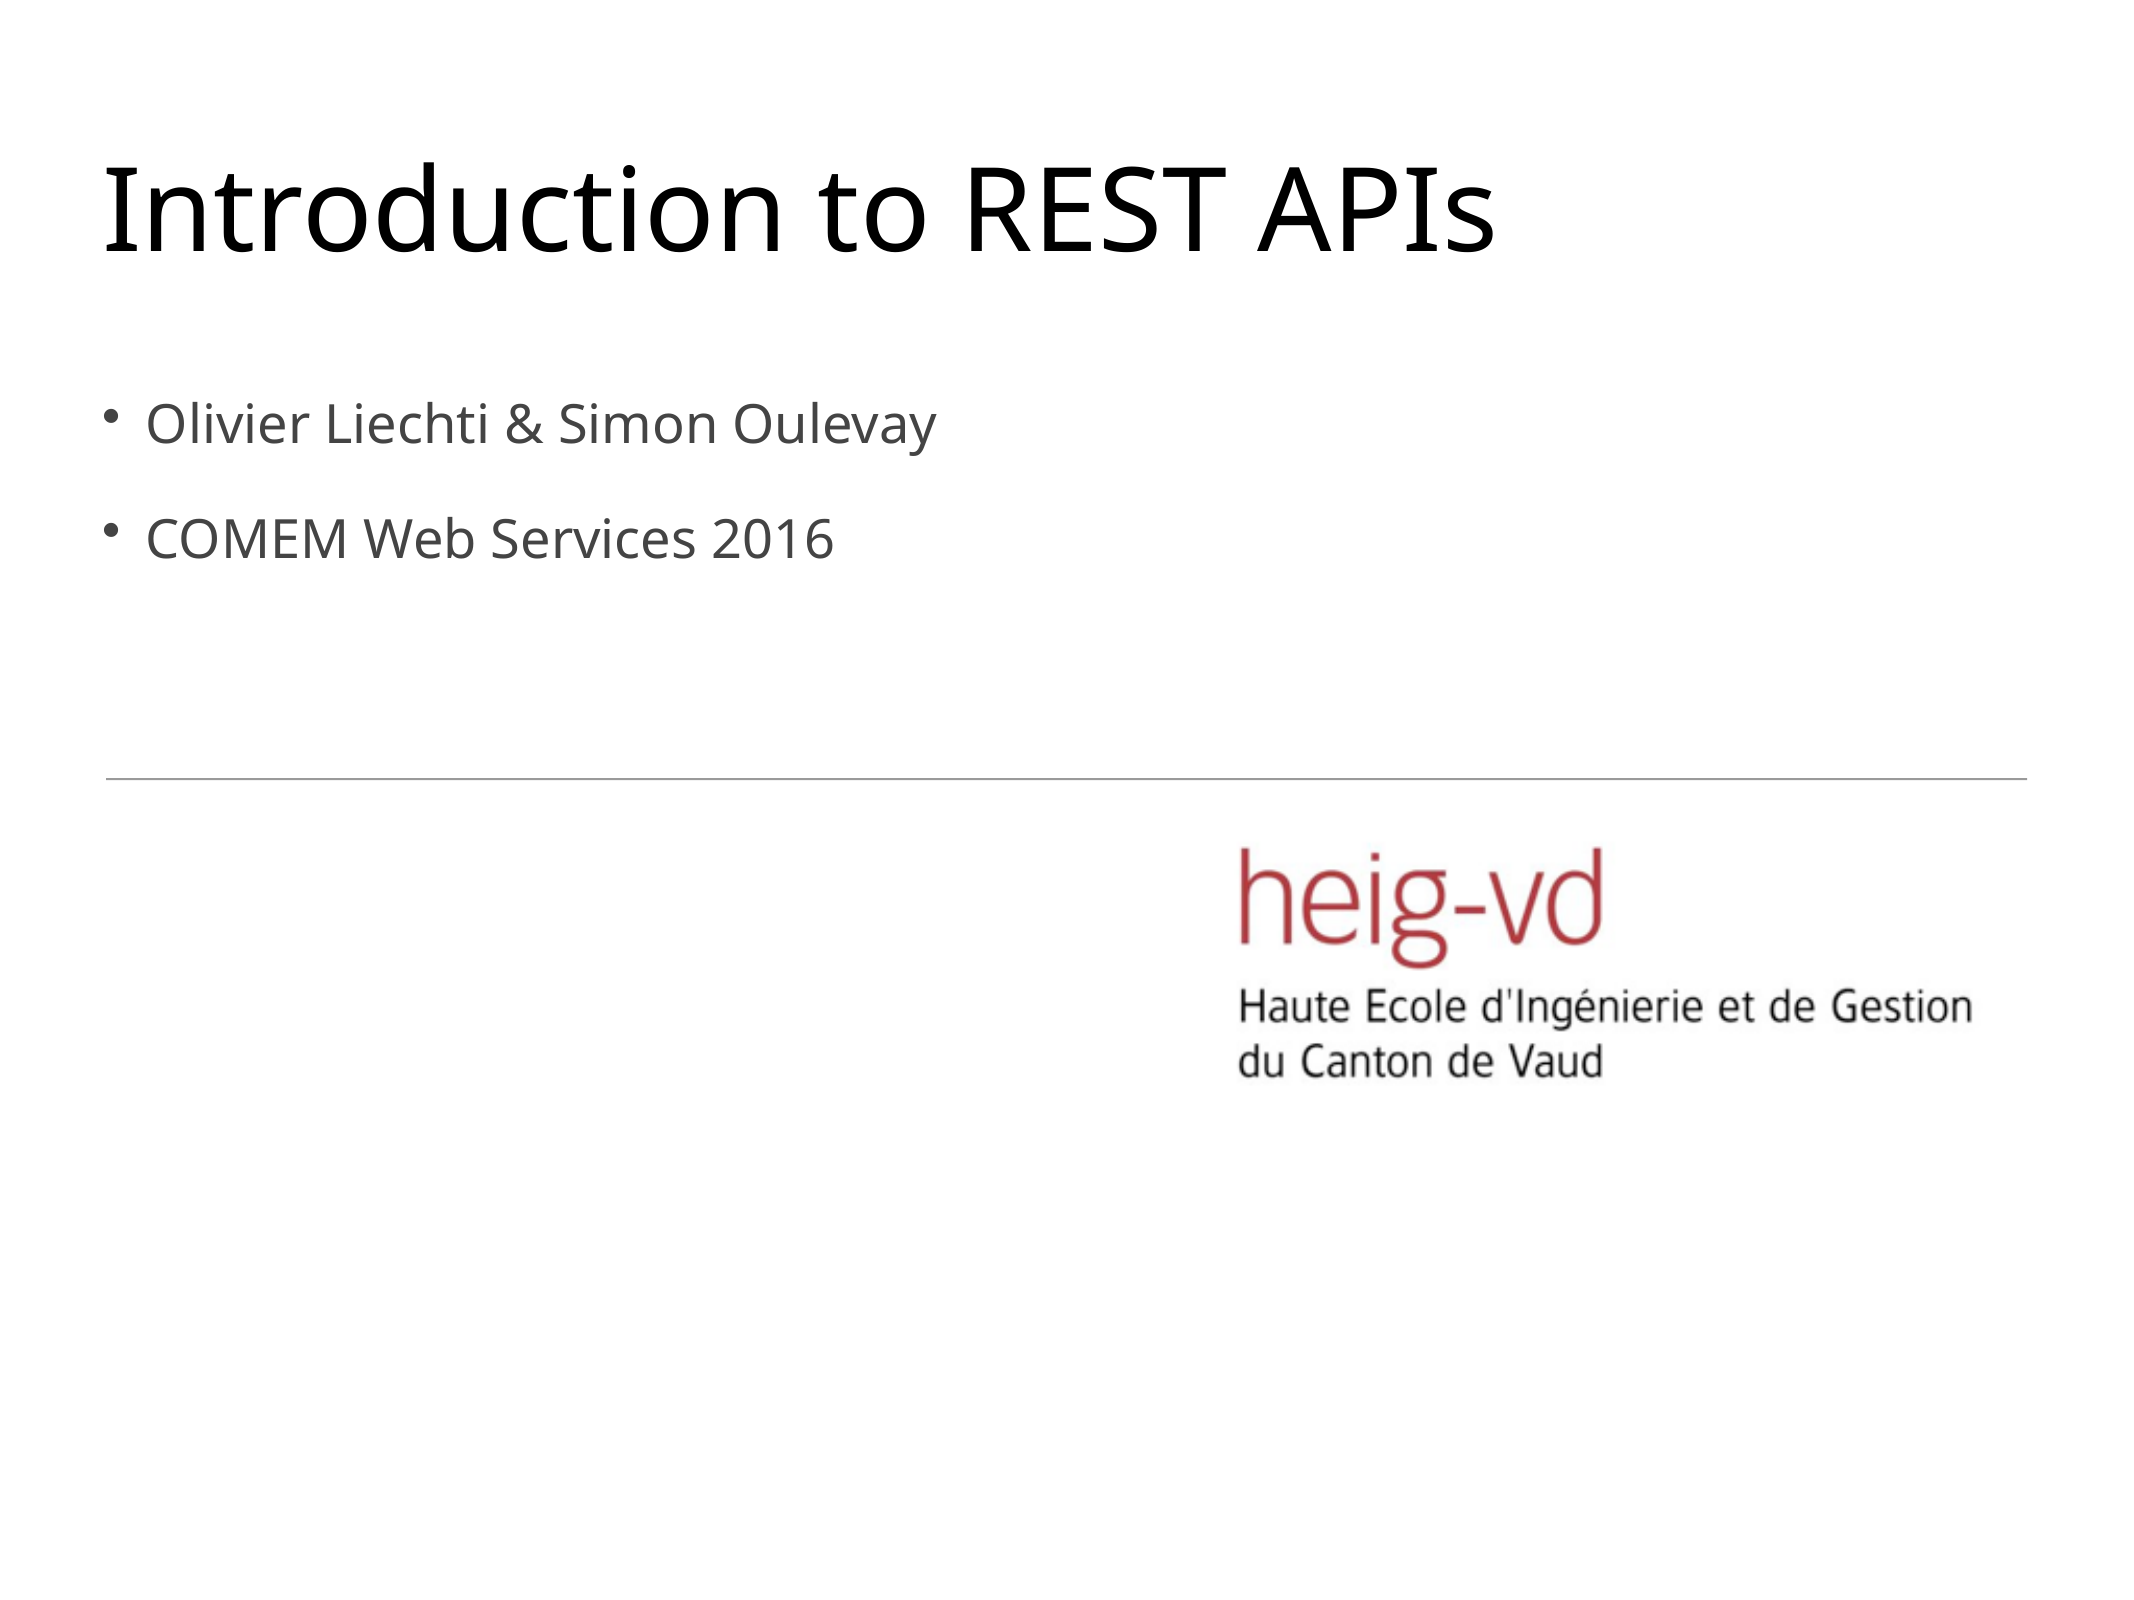

# Introduction to REST APIs
Olivier Liechti & Simon Oulevay
COMEM Web Services 2016